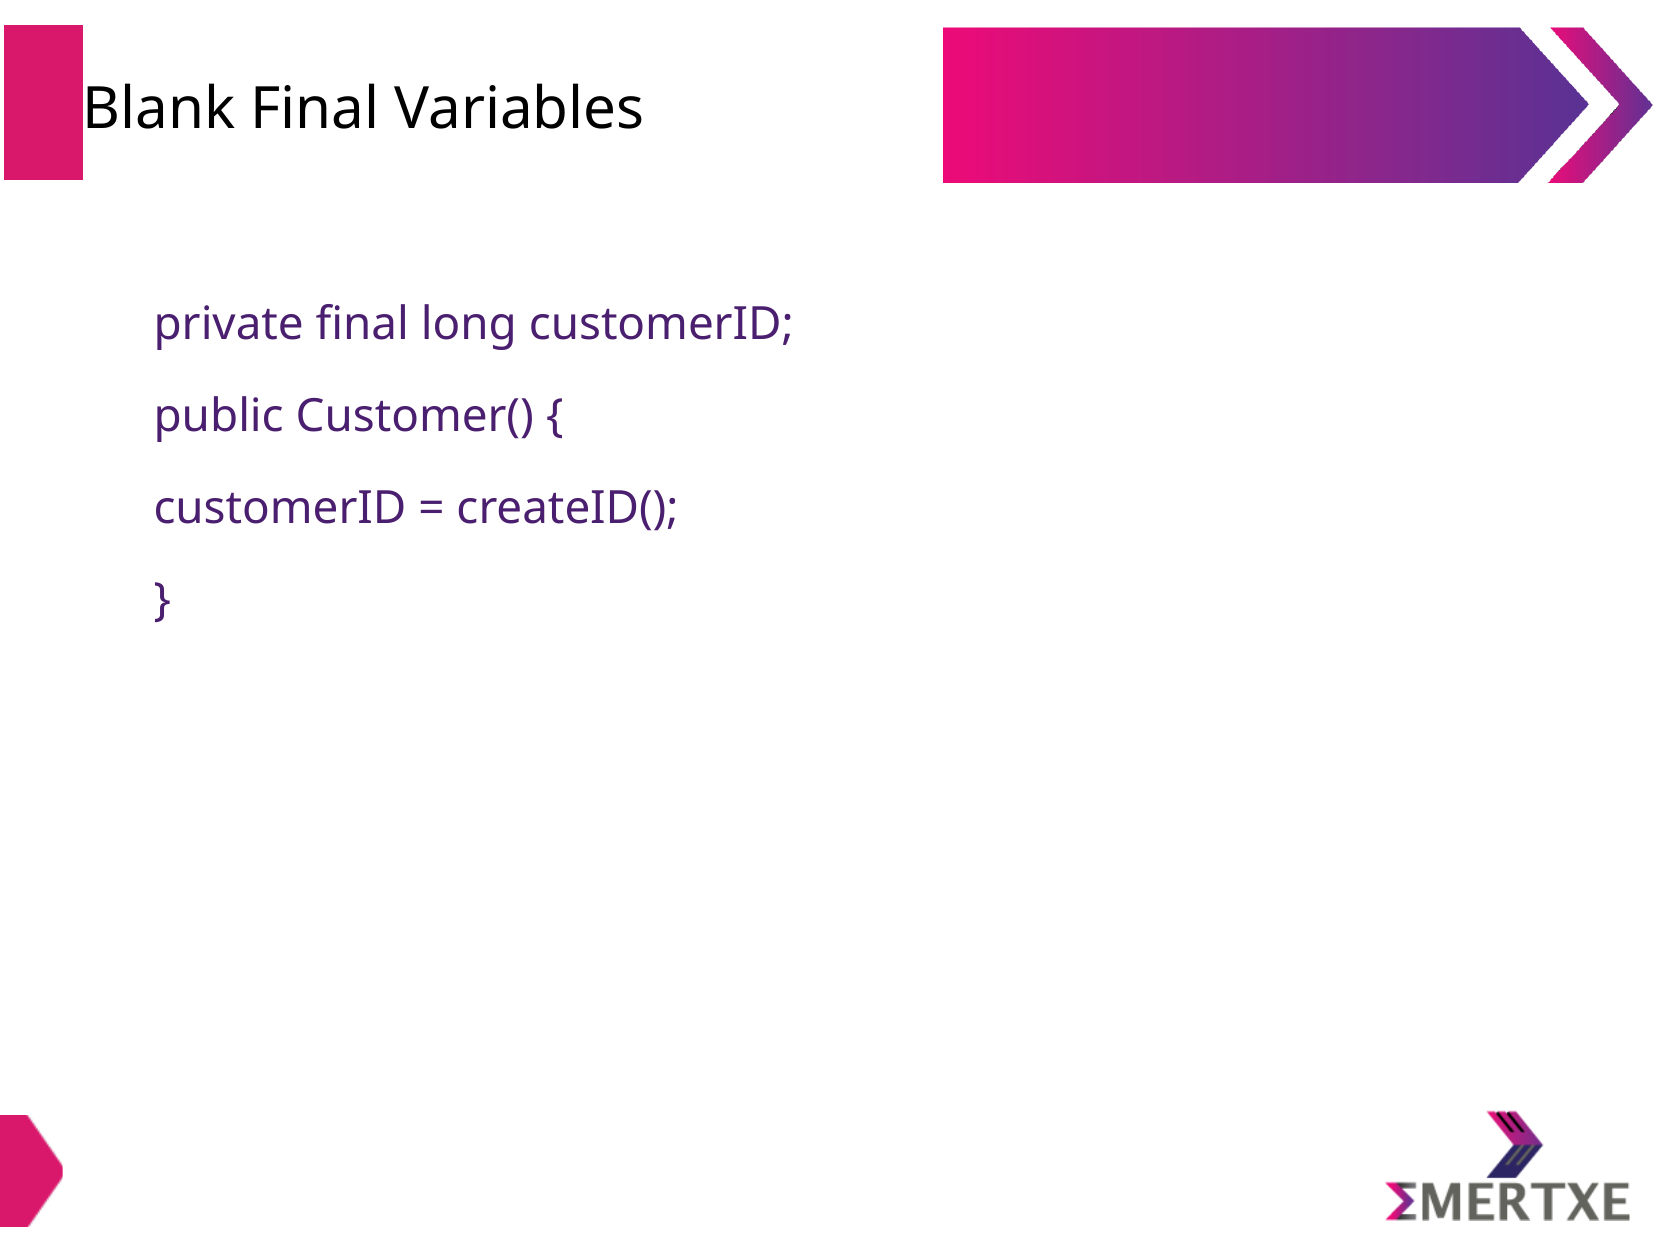

# Blank Final Variables
private final long customerID;
public Customer() {
customerID = createID();
}